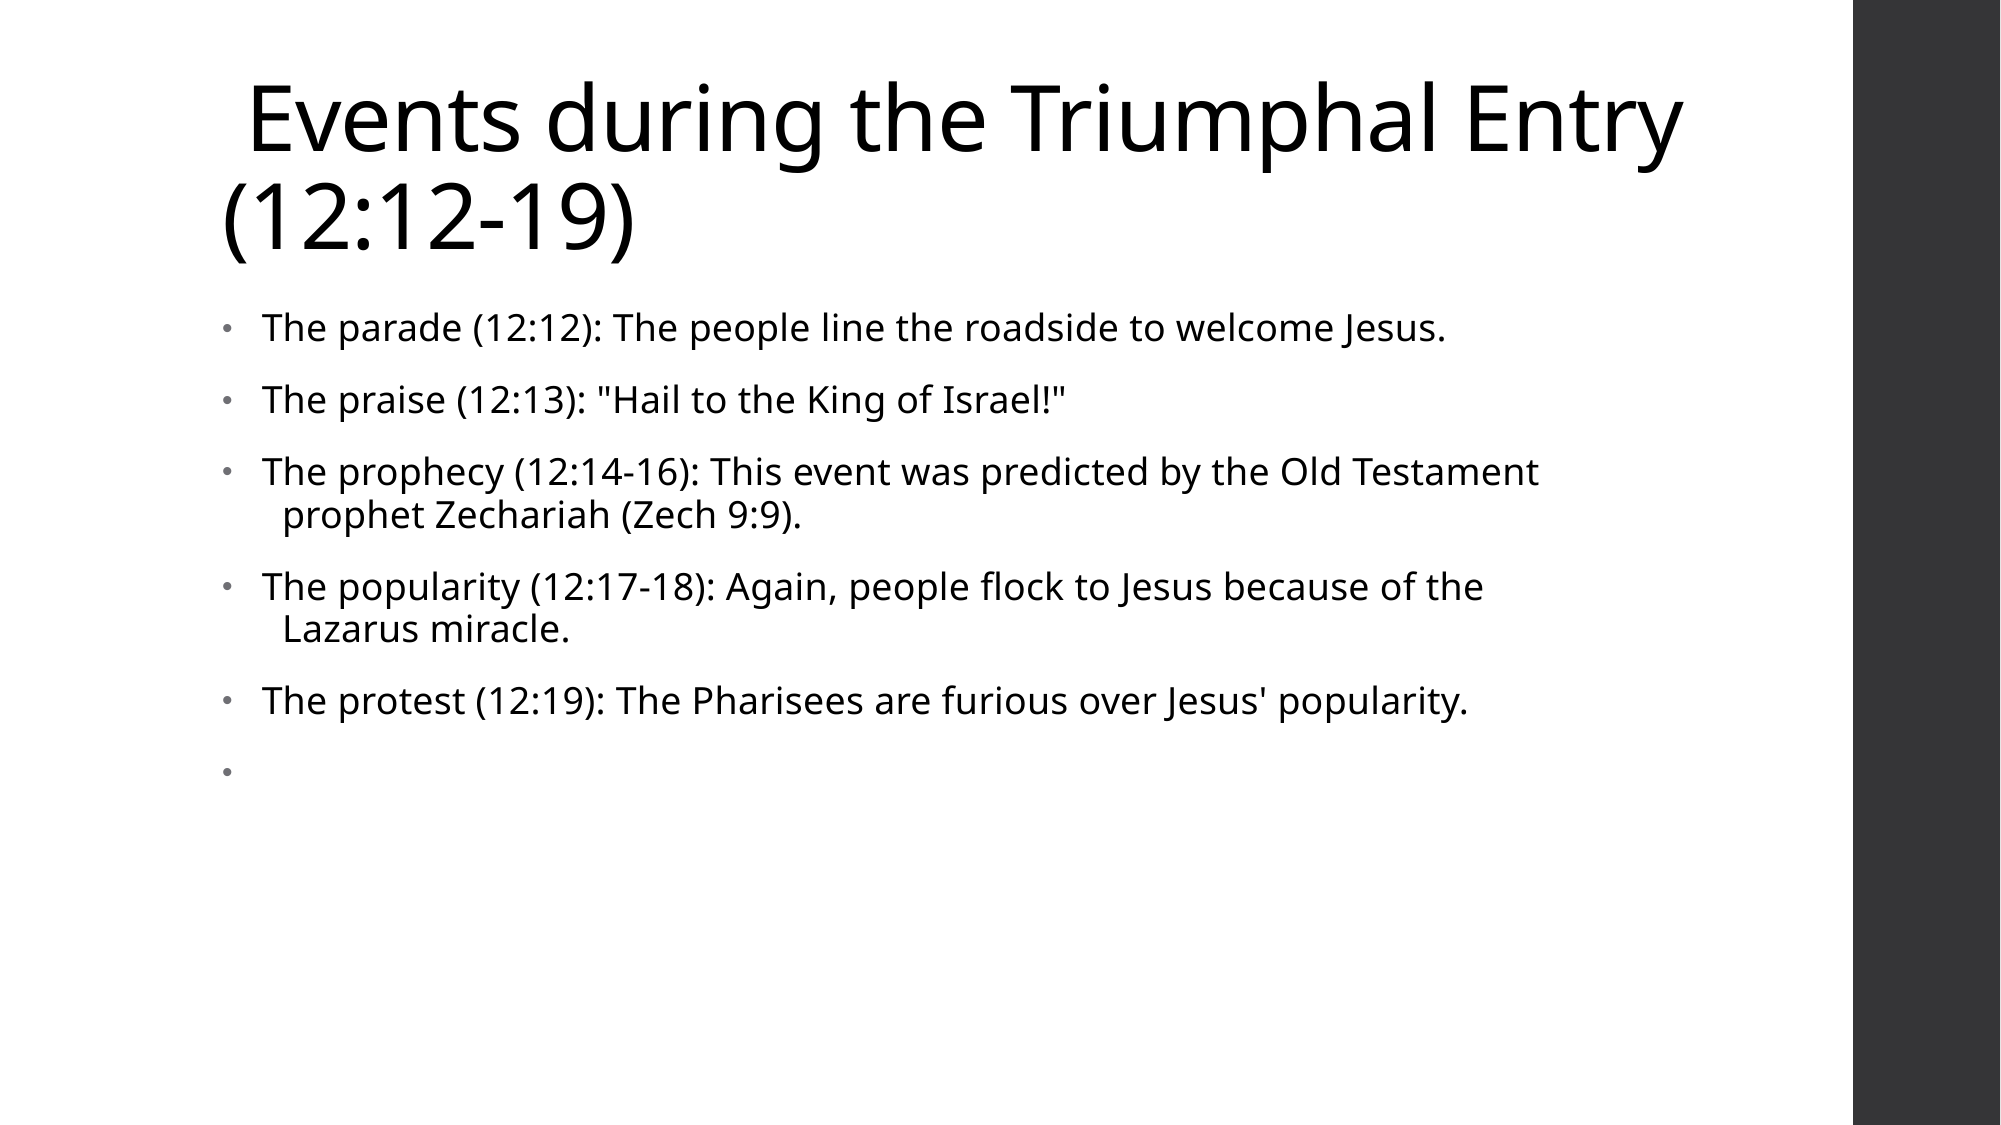

# Events during the Triumphal Entry (12:12-19)
 The parade (12:12): The people line the roadside to welcome Jesus.
 The praise (12:13): "Hail to the King of Israel!"
 The prophecy (12:14-16): This event was predicted by the Old Testament prophet Zechariah (Zech 9:9).
 The popularity (12:17-18): Again, people flock to Jesus because of the Lazarus miracle.
 The protest (12:19): The Pharisees are furious over Jesus' popularity.